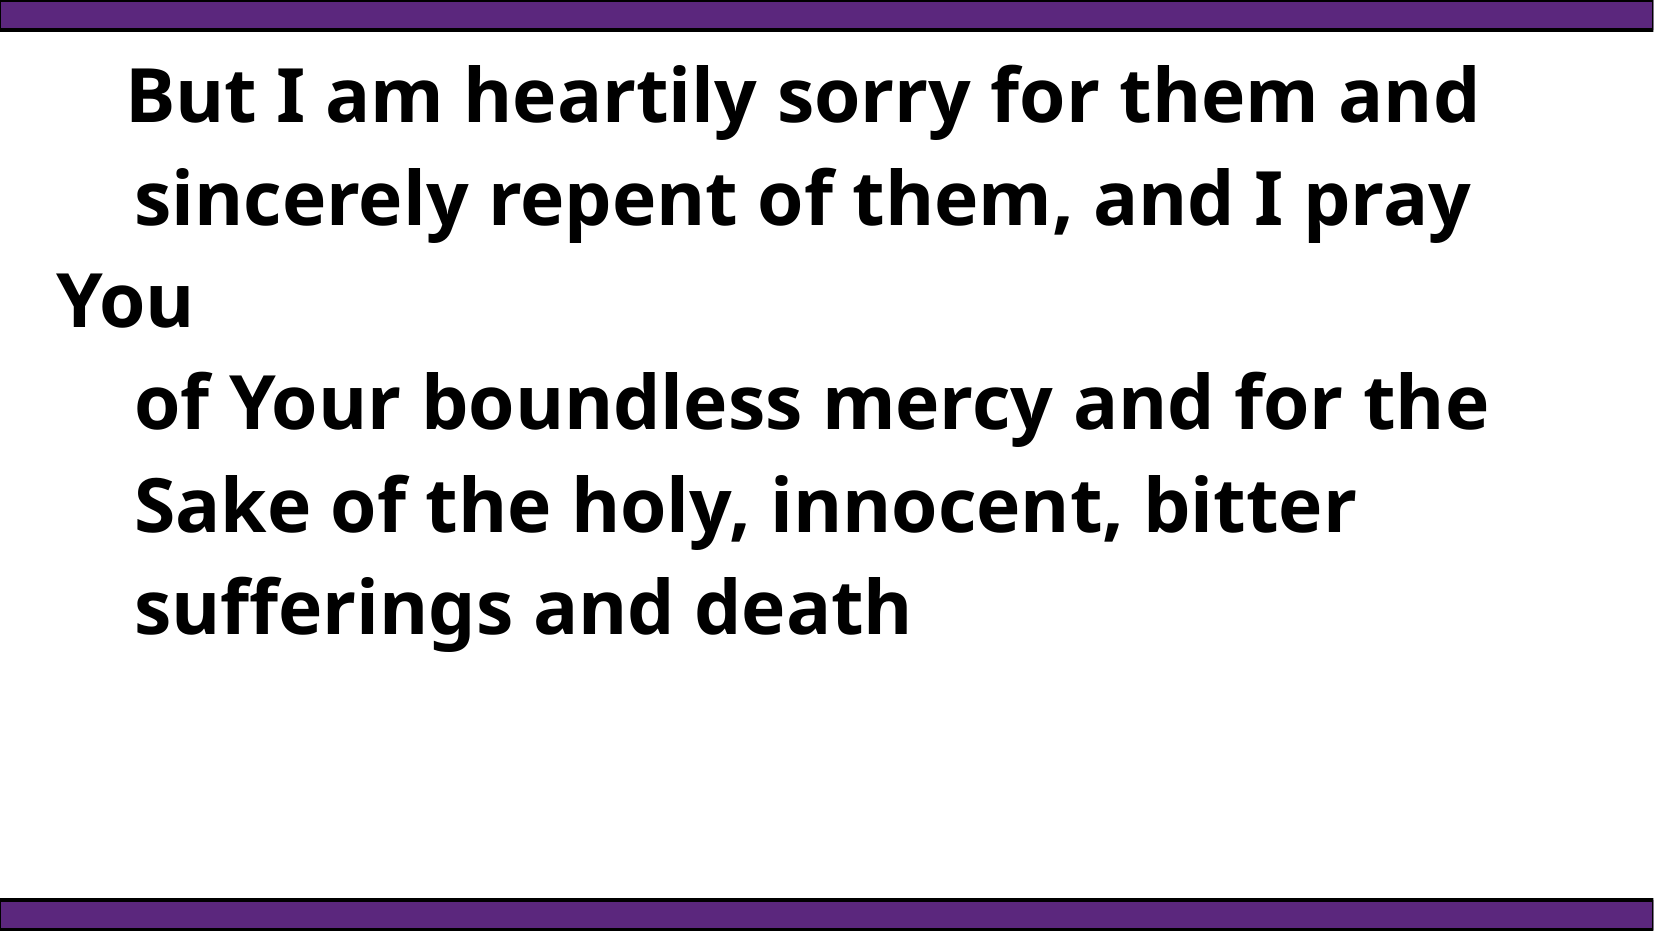

But I am heartily sorry for them and
 sincerely repent of them, and I pray You
 of Your boundless mercy and for the
 Sake of the holy, innocent, bitter
 sufferings and death